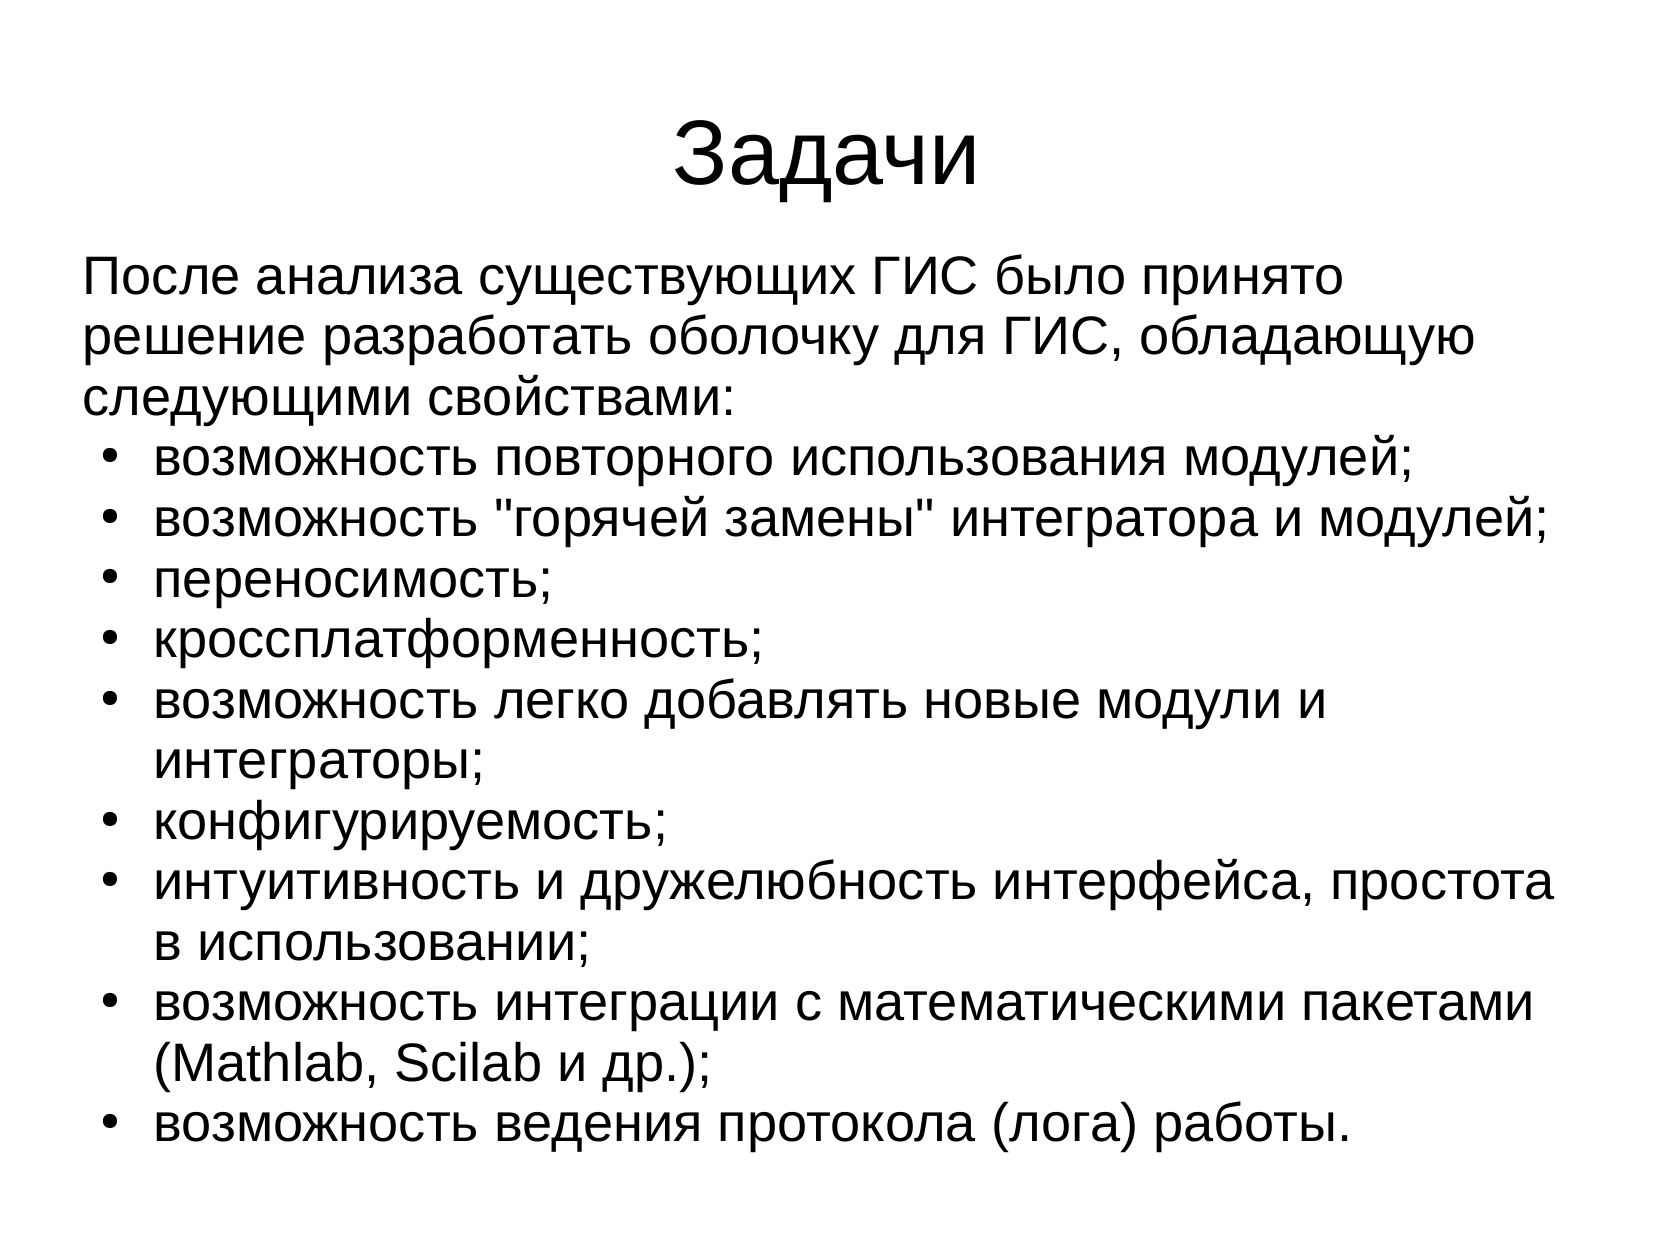

# Задачи
После анализа существующих ГИС было принято решение разработать оболочку для ГИС, обладающую следующими свойствами:
возможность повторного использования модулей;
возможность "горячей замены" интегратора и модулей;
переносимость;
кроссплатформенность;
возможность легко добавлять новые модули и интеграторы;
конфигурируемость;
интуитивность и дружелюбность интерфейса, простота в использовании;
возможность интеграции с математическими пакетами (Mathlab, Scilab и др.);
возможность ведения протокола (лога) работы.